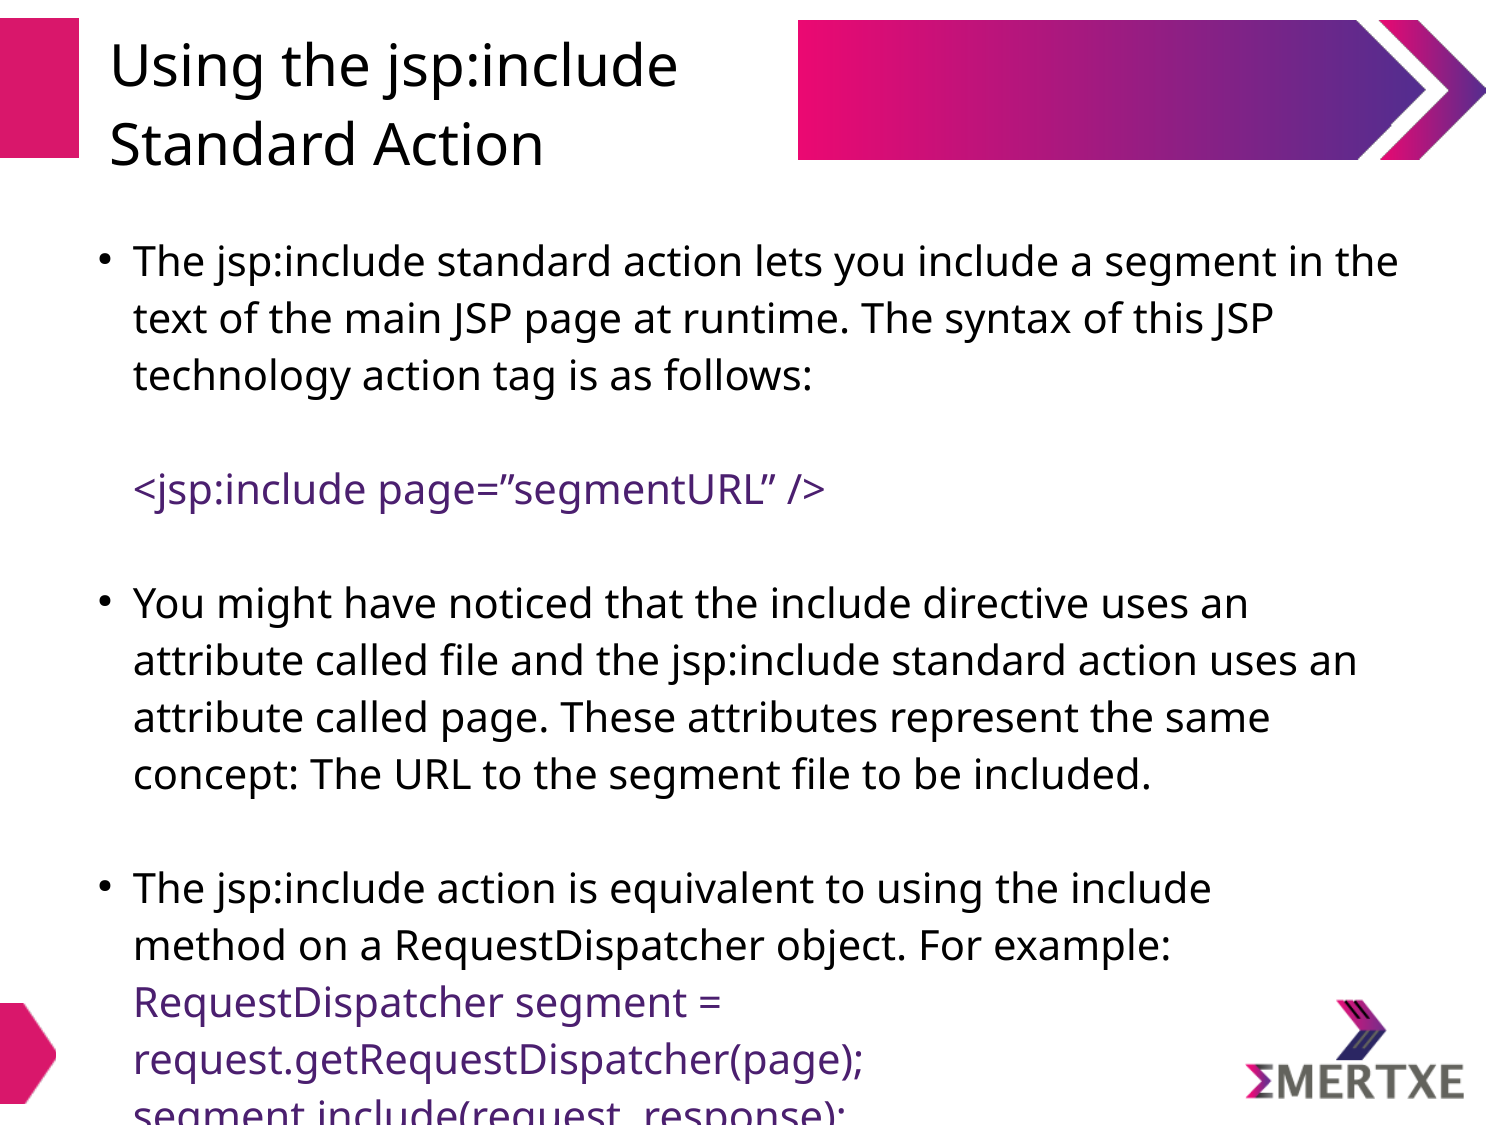

Using the jsp:include Standard Action
The jsp:include standard action lets you include a segment in the text of the main JSP page at runtime. The syntax of this JSP technology action tag is as follows:
<jsp:include page=”segmentURL” />
You might have noticed that the include directive uses an
attribute called file and the jsp:include standard action uses an attribute called page. These attributes represent the same concept: The URL to the segment file to be included.
The jsp:include action is equivalent to using the include
method on a RequestDispatcher object. For example:
RequestDispatcher segment = request.getRequestDispatcher(page);
segment.include(request, response);